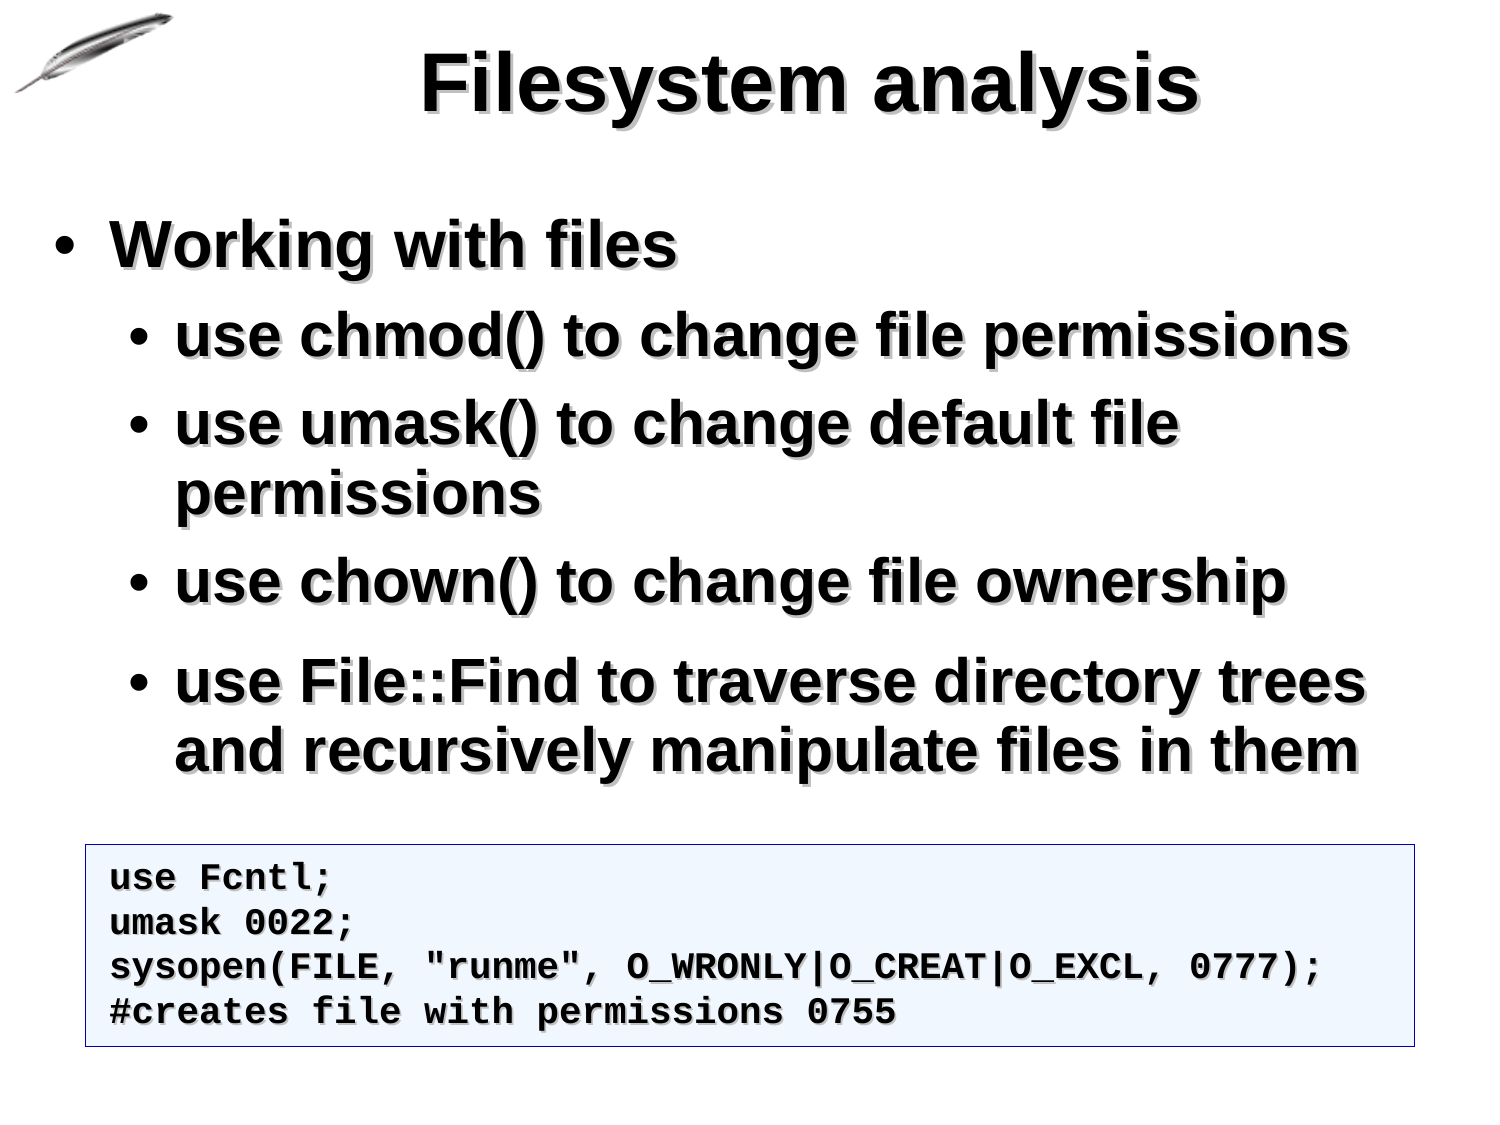

# Filesystem analysis
Working with ﬁles
use chmod() to change file permissions
use umask() to change default file permissions
use chown() to change file ownership
use File::Find to traverse directory trees and recursively manipulate files in them
use Fcntl;
umask 0022;
sysopen(FILE, "runme", O_WRONLY|O_CREAT|O_EXCL, 0777);
#creates file with permissions 0755